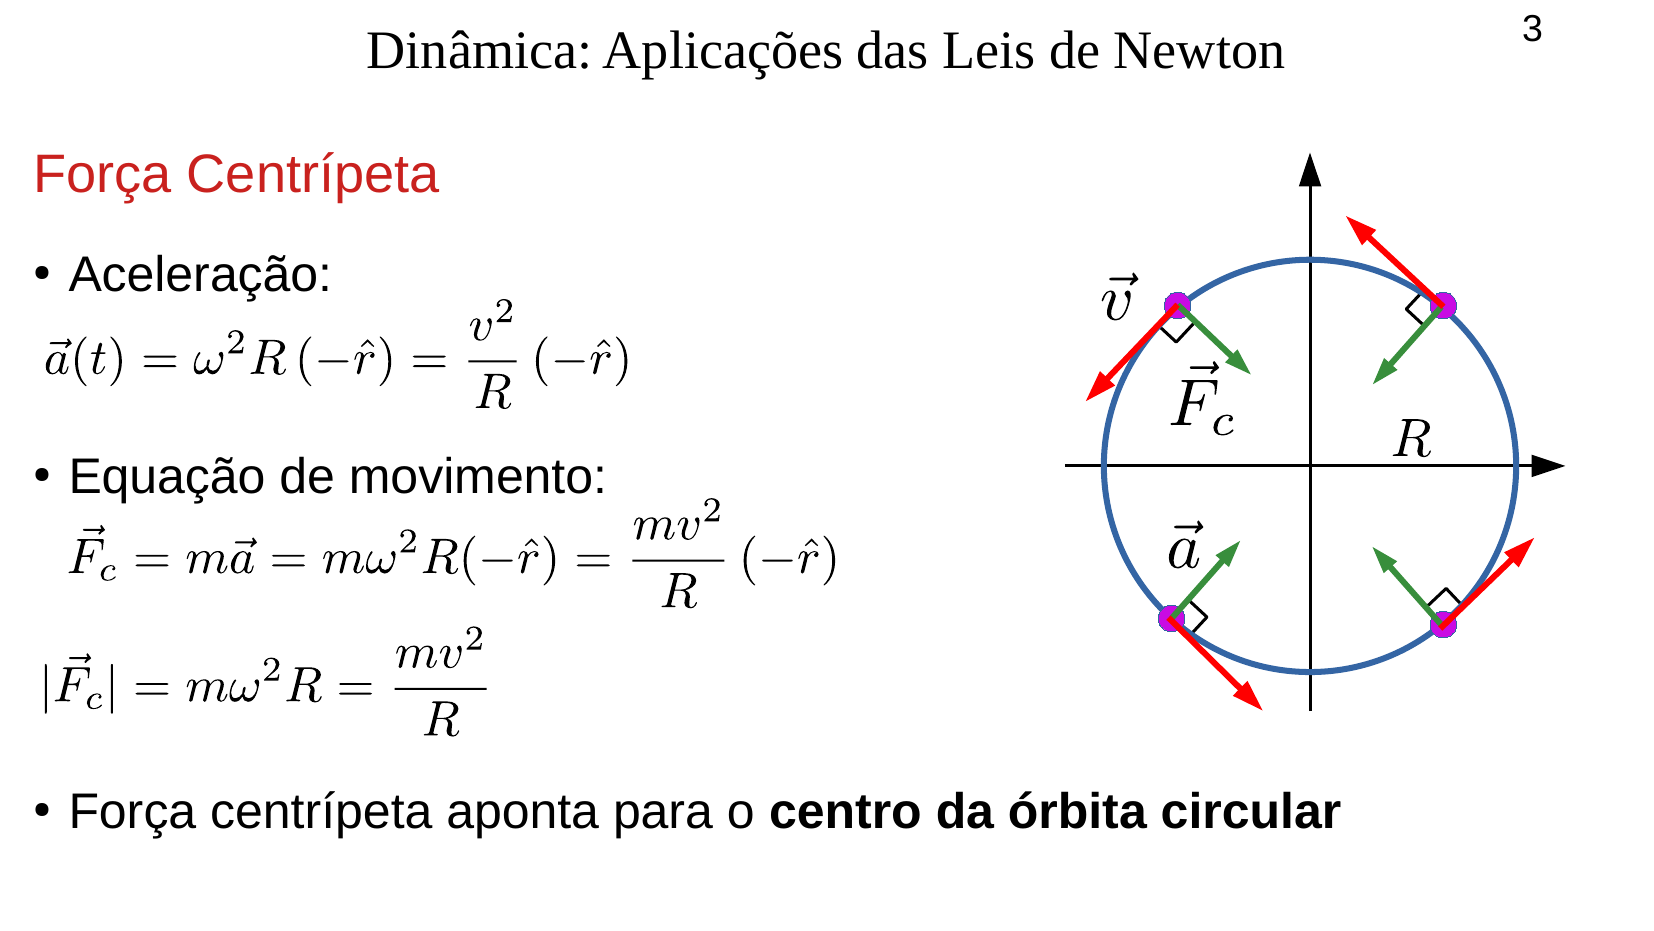

Dinâmica: Aplicações das Leis de Newton
Força Centrípeta
Aceleração:
Equação de movimento:
Força centrípeta aponta para o centro da órbita circular